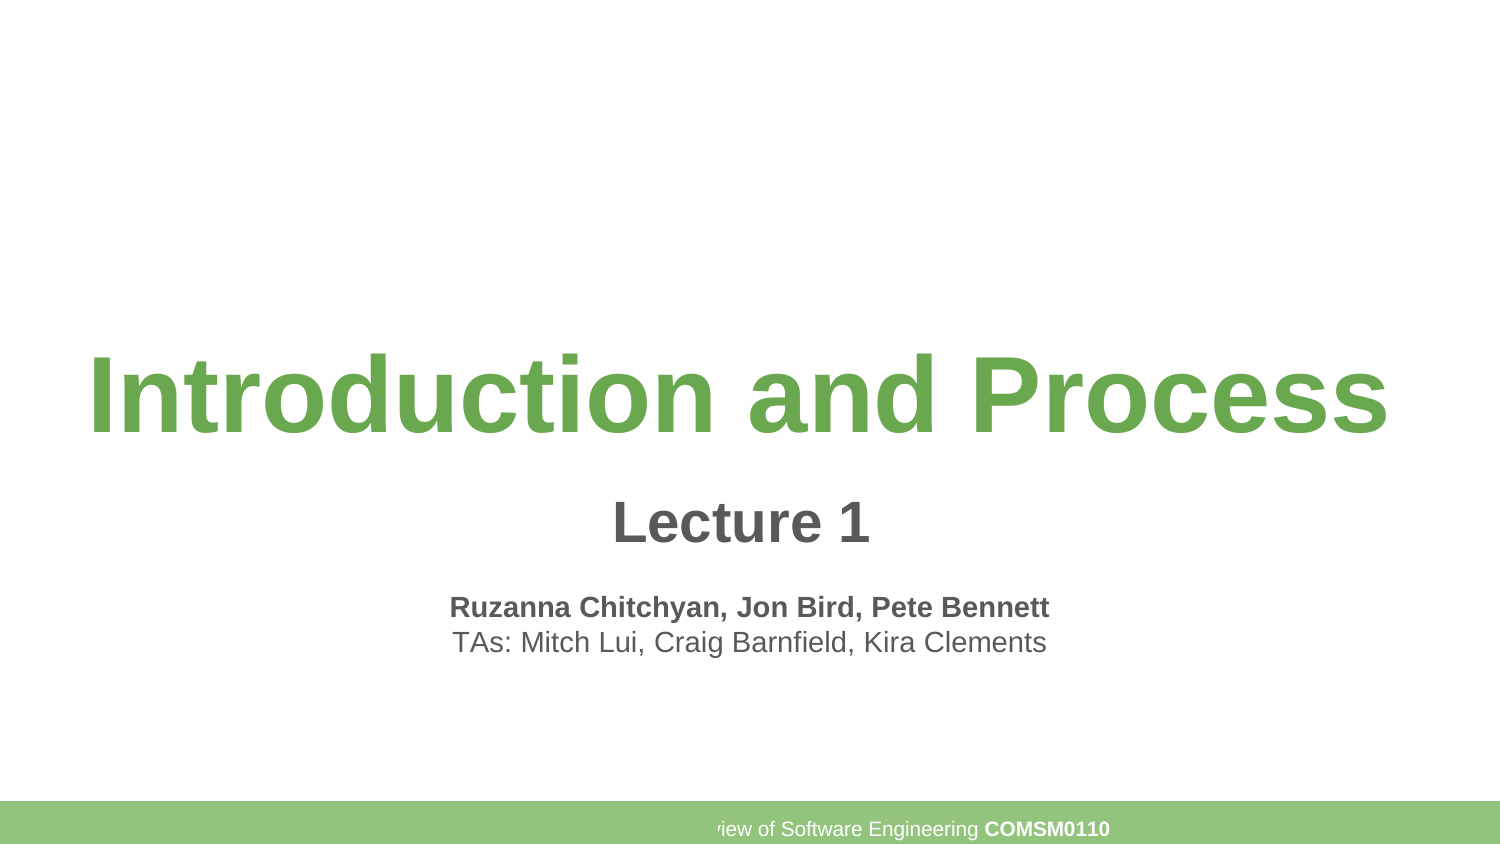

# Introduction and Process
Lecture 1
Ruzanna Chitchyan, Jon Bird, Pete Bennett
TAs: Mitch Lui, Craig Barnfield, Kira Clements